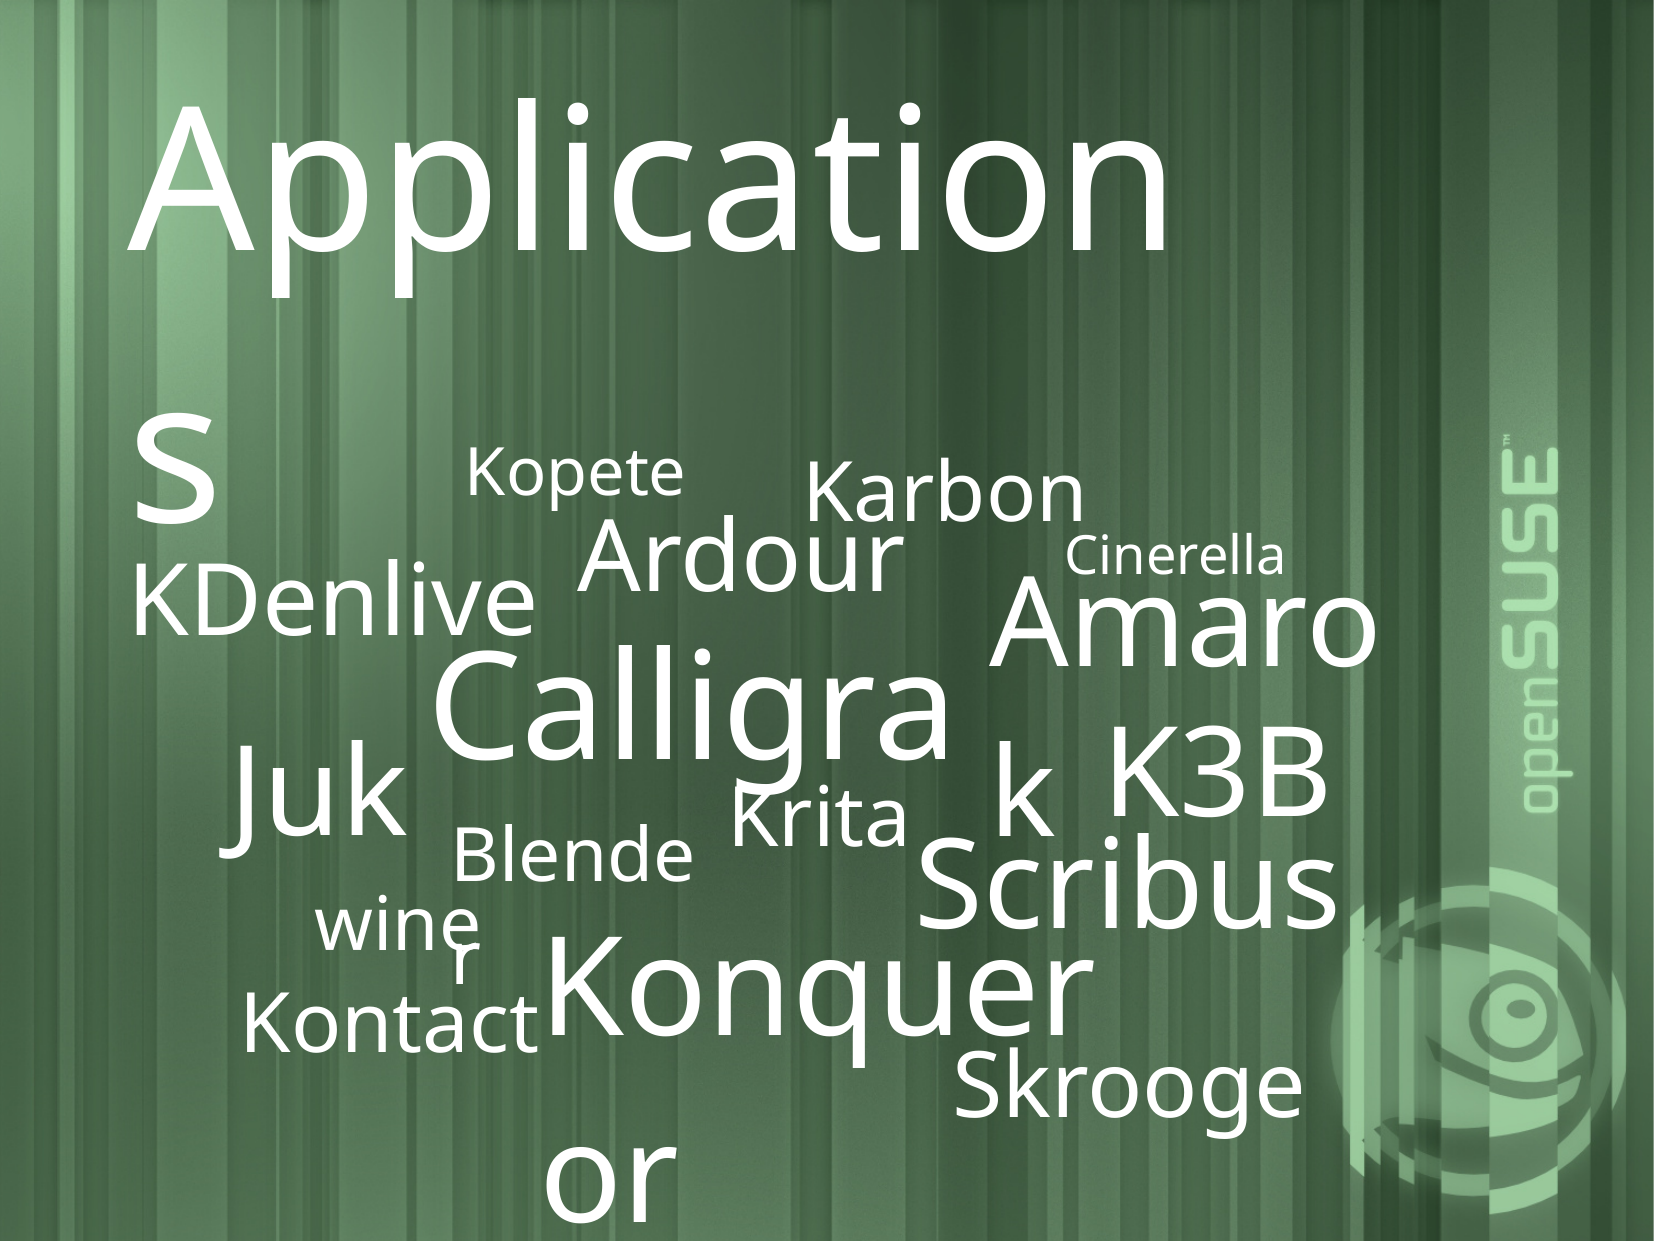

Applications
Kopete
Karbon
Ardour
Cinerella
KDenlive
Amarok
Calligra
K3B
Juk
Krita
Scribus
Blender
wine
Konqueror
Kontact
Skrooge